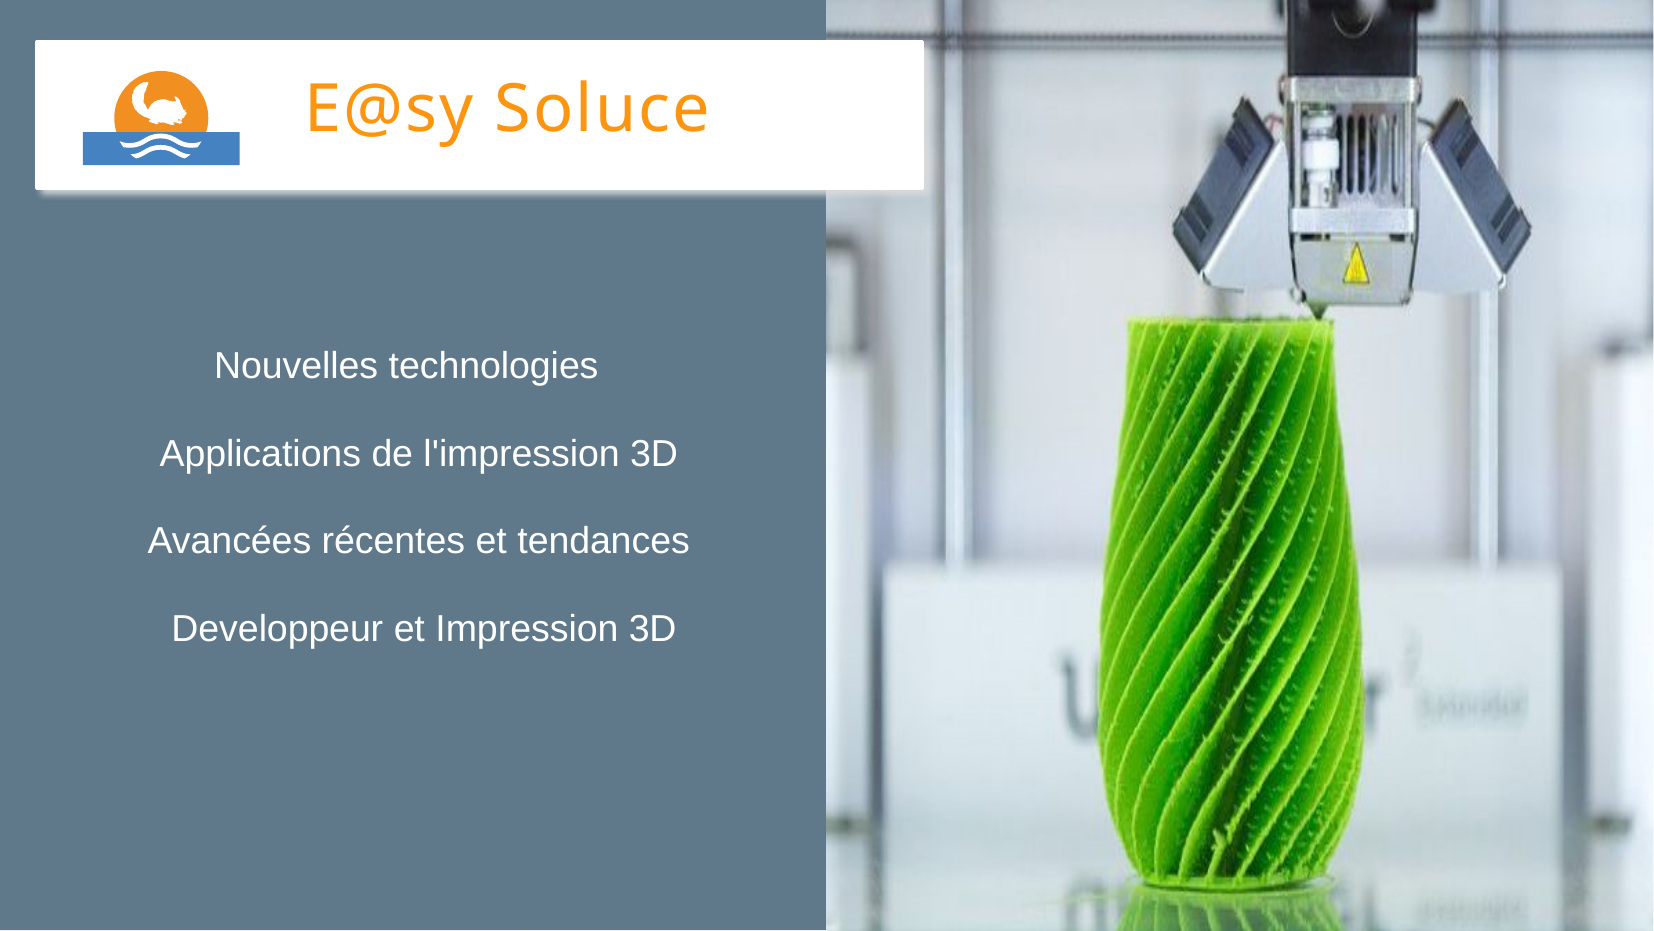

E@sy Soluce
Nouvelles technologies
Applications de l'impression 3D
Avancées récentes et tendances
Developpeur et Impression 3D